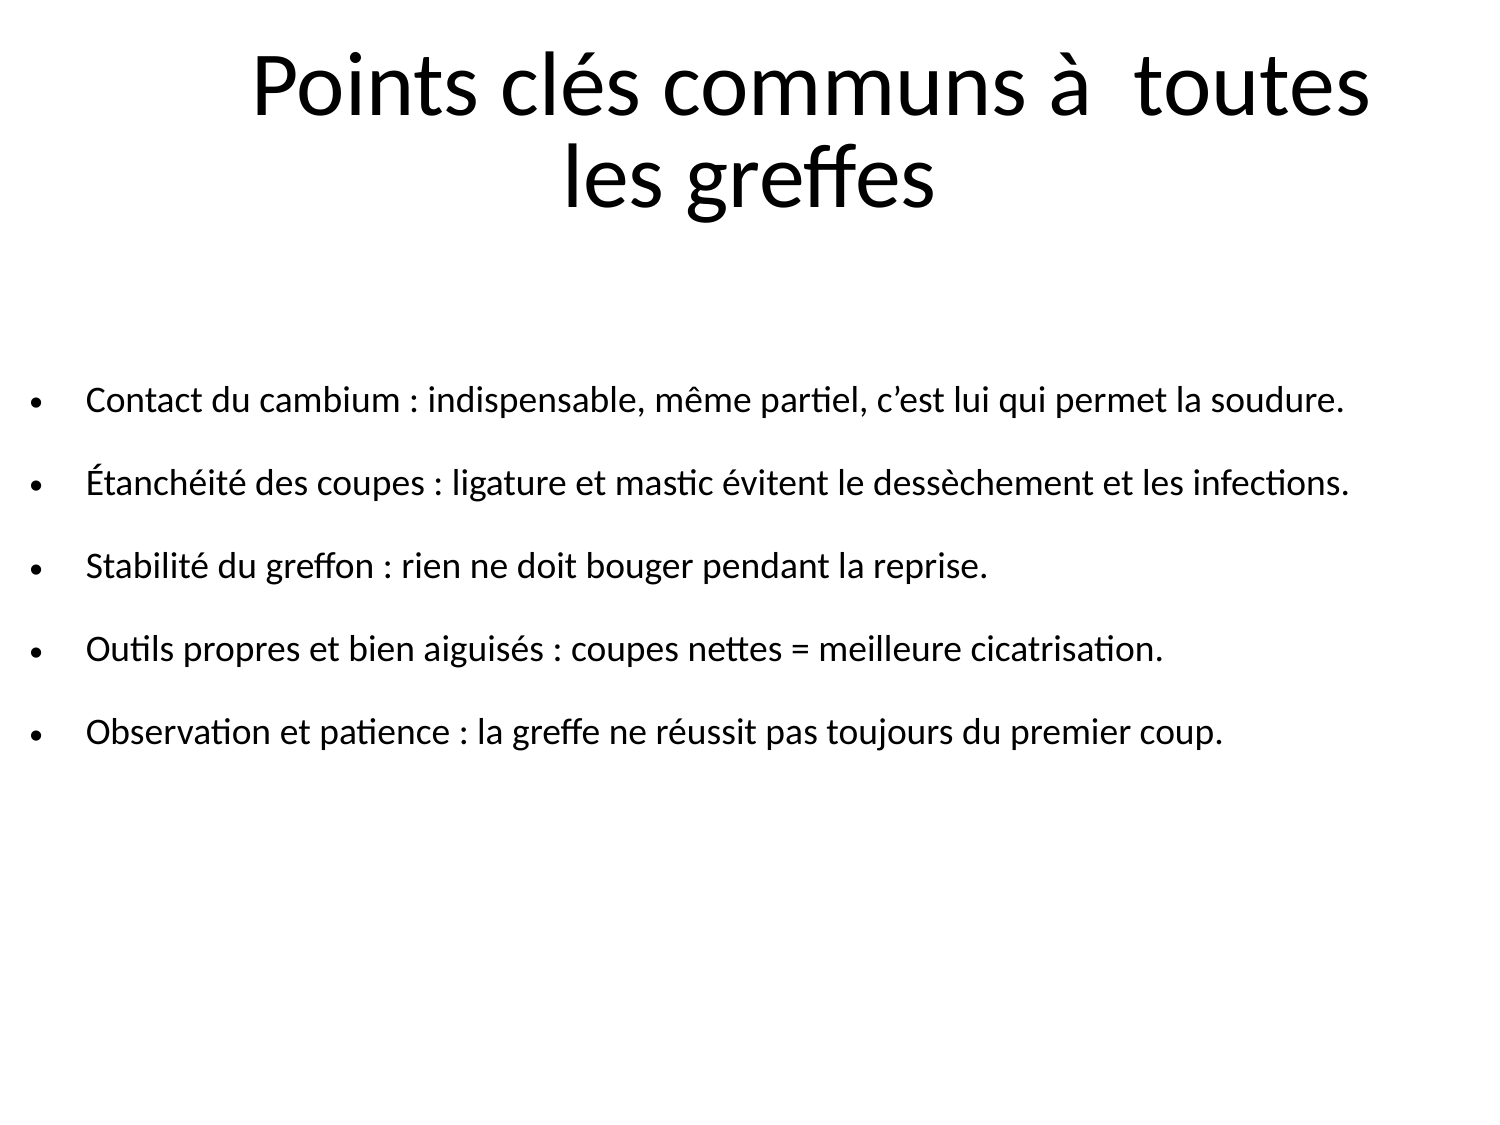

# Points clés communs à toutes les greffes
Contact du cambium : indispensable, même partiel, c’est lui qui permet la soudure.
Étanchéité des coupes : ligature et mastic évitent le dessèchement et les infections.
Stabilité du greffon : rien ne doit bouger pendant la reprise.
Outils propres et bien aiguisés : coupes nettes = meilleure cicatrisation.
Observation et patience : la greffe ne réussit pas toujours du premier coup.